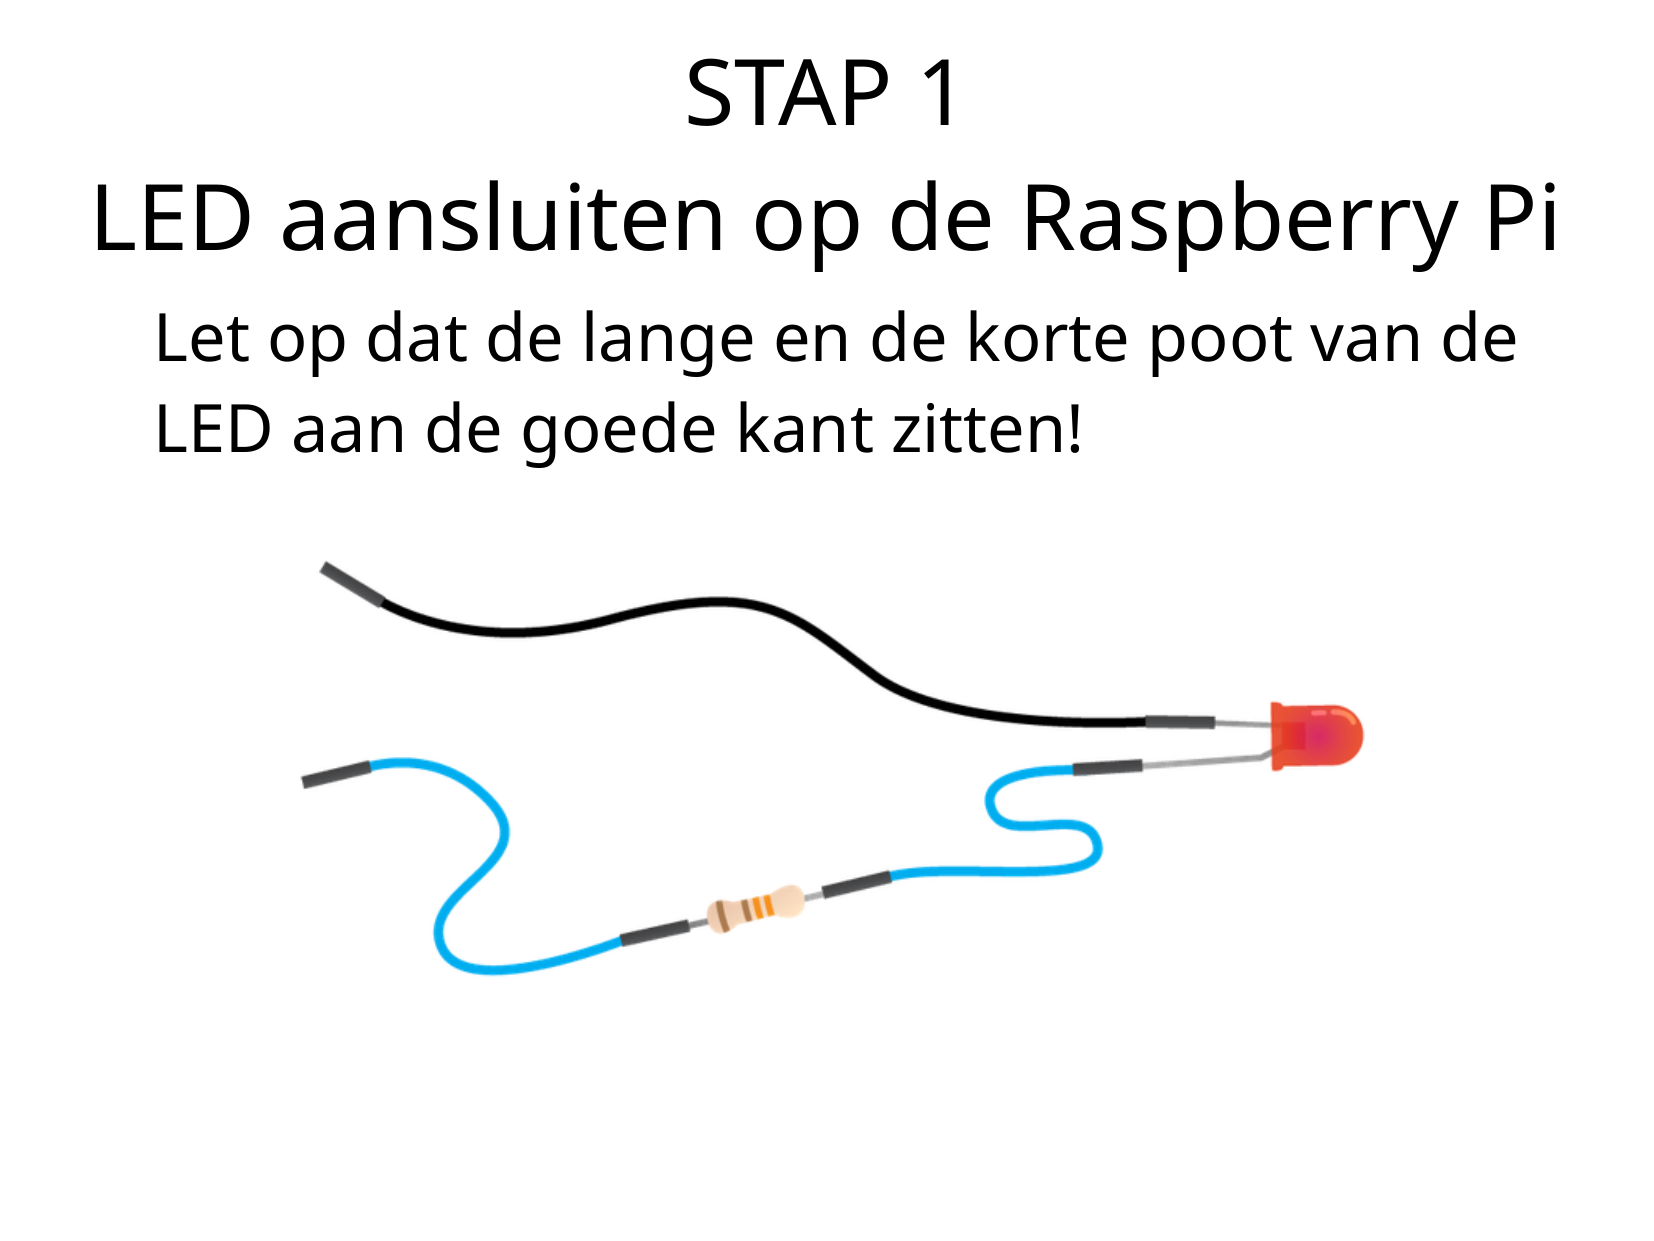

# STAP 1 LED aansluiten op de Raspberry Pi
Let op dat de lange en de korte poot van de LED aan de goede kant zitten!